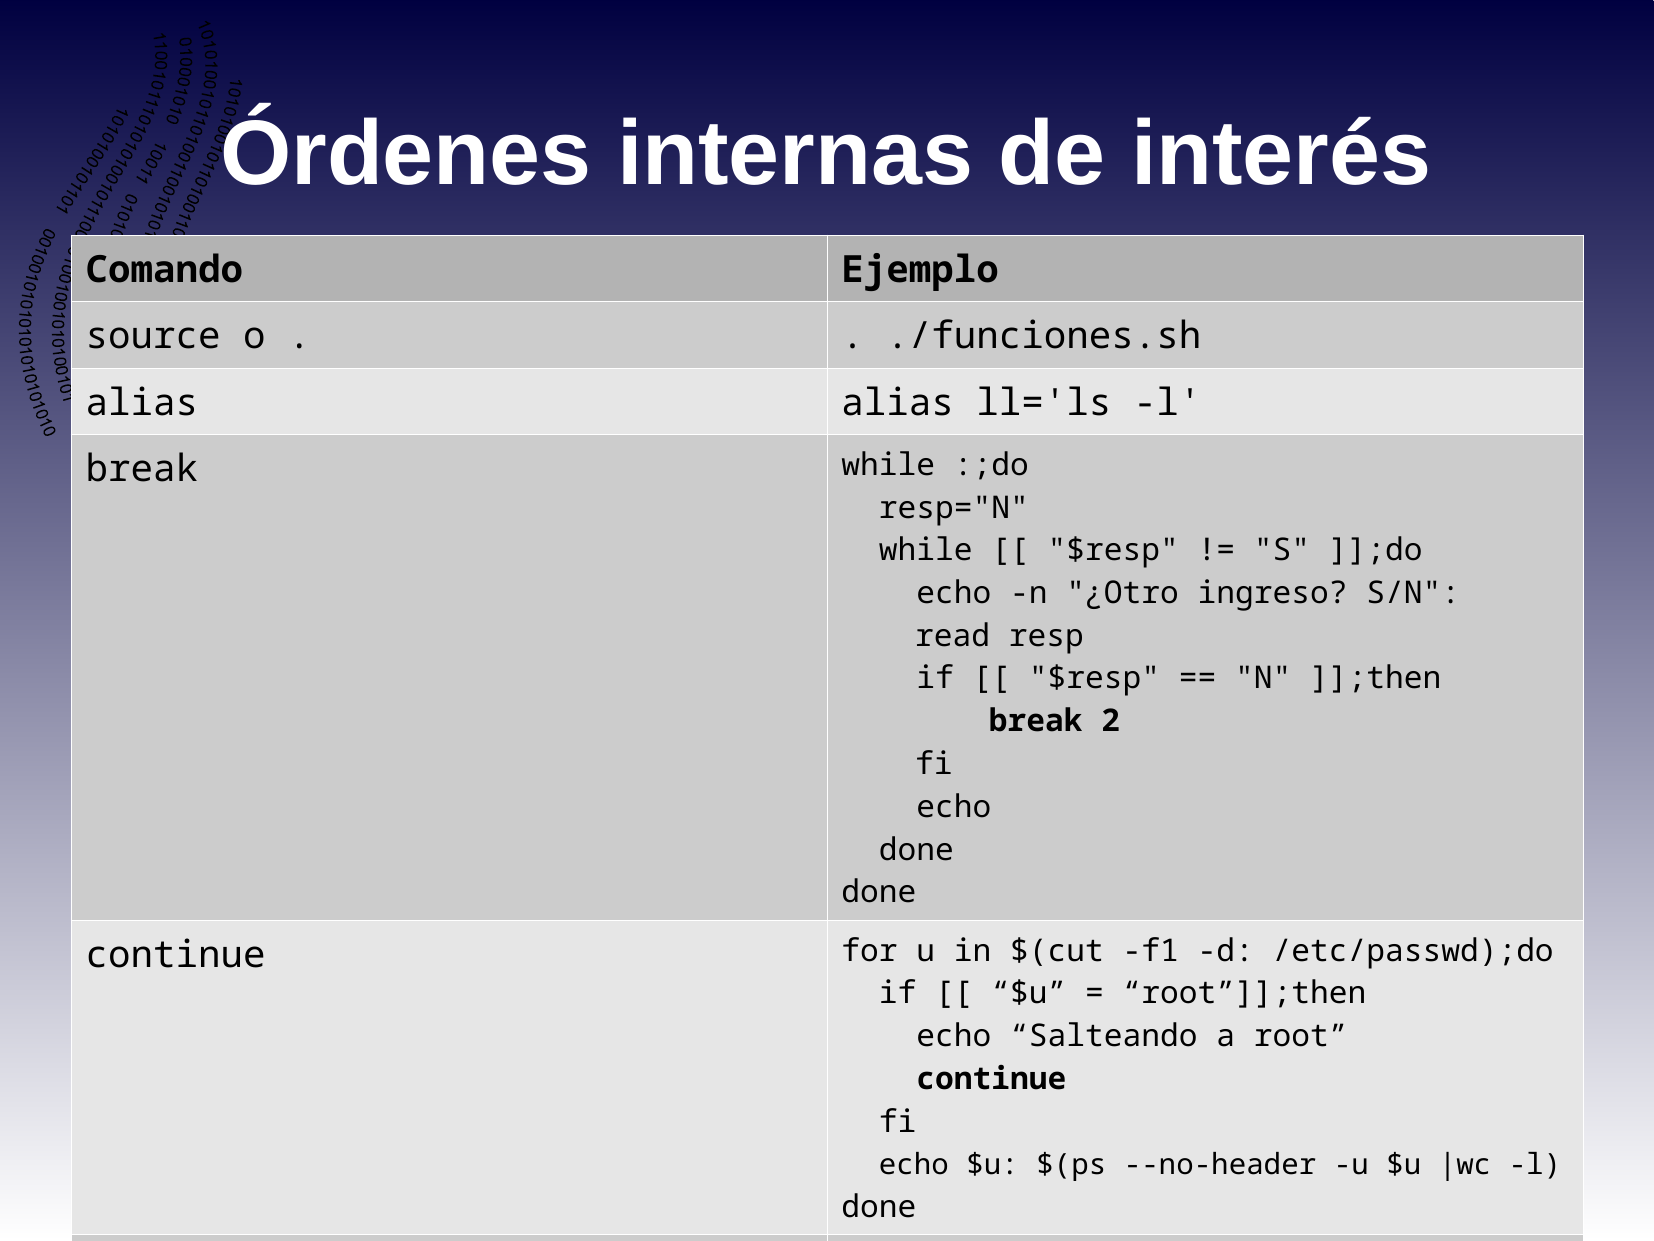

# Órdenes internas de interés
| Comando | Ejemplo |
| --- | --- |
| source o . | . ./funciones.sh |
| alias | alias ll='ls -l' |
| break | while :;do resp="N" while [[ "$resp" != "S" ]];do echo -n "¿Otro ingreso? S/N": read resp if [[ "$resp" == "N" ]];then break 2 fi echo done done |
| continue | for u in $(cut -f1 -d: /etc/passwd);do if [[ “$u” = “root”]];then echo “Salteando a root” continue fi echo $u: $(ps --no-header -u $u |wc -l) done |
| : | While :;do date;done |
Automatización y Scripting - 2021
4